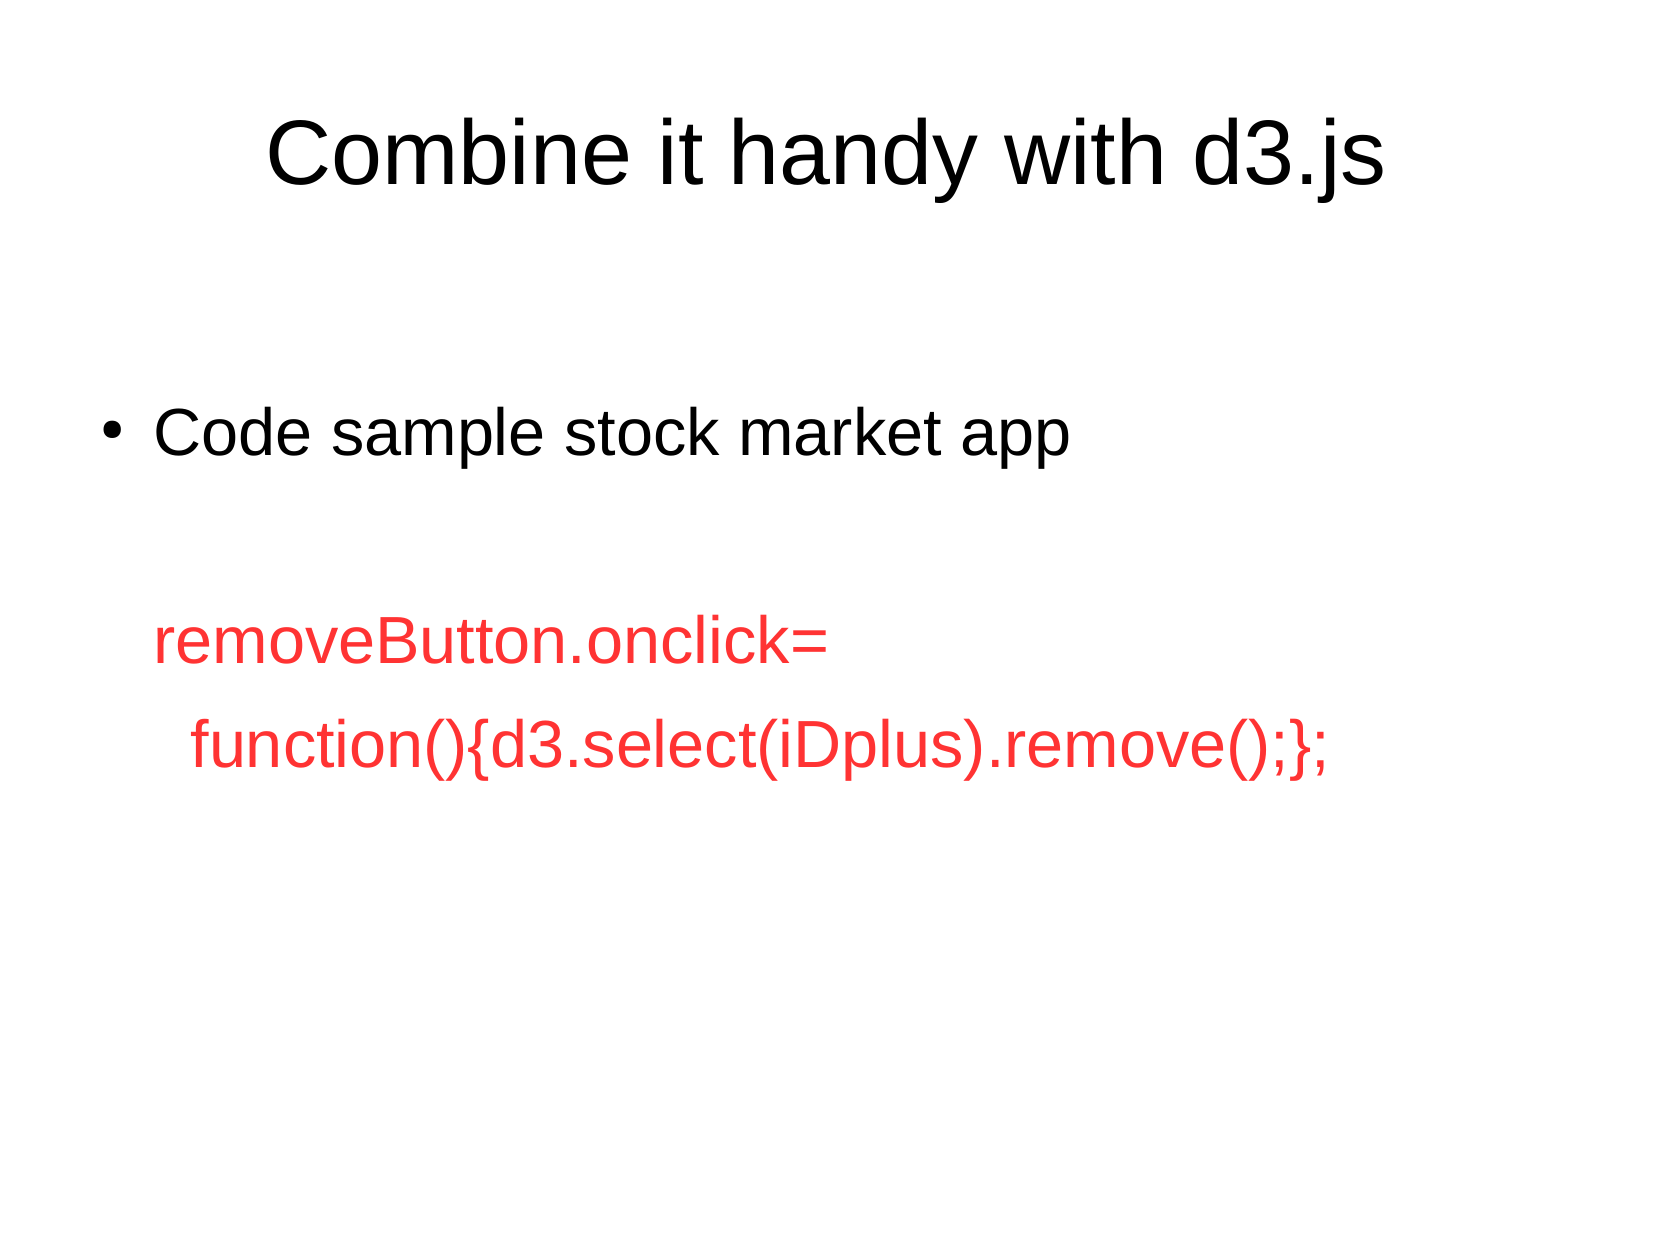

# Combine it handy with d3.js
Code sample stock market app
removeButton.onclick=
 function(){d3.select(iDplus).remove();};